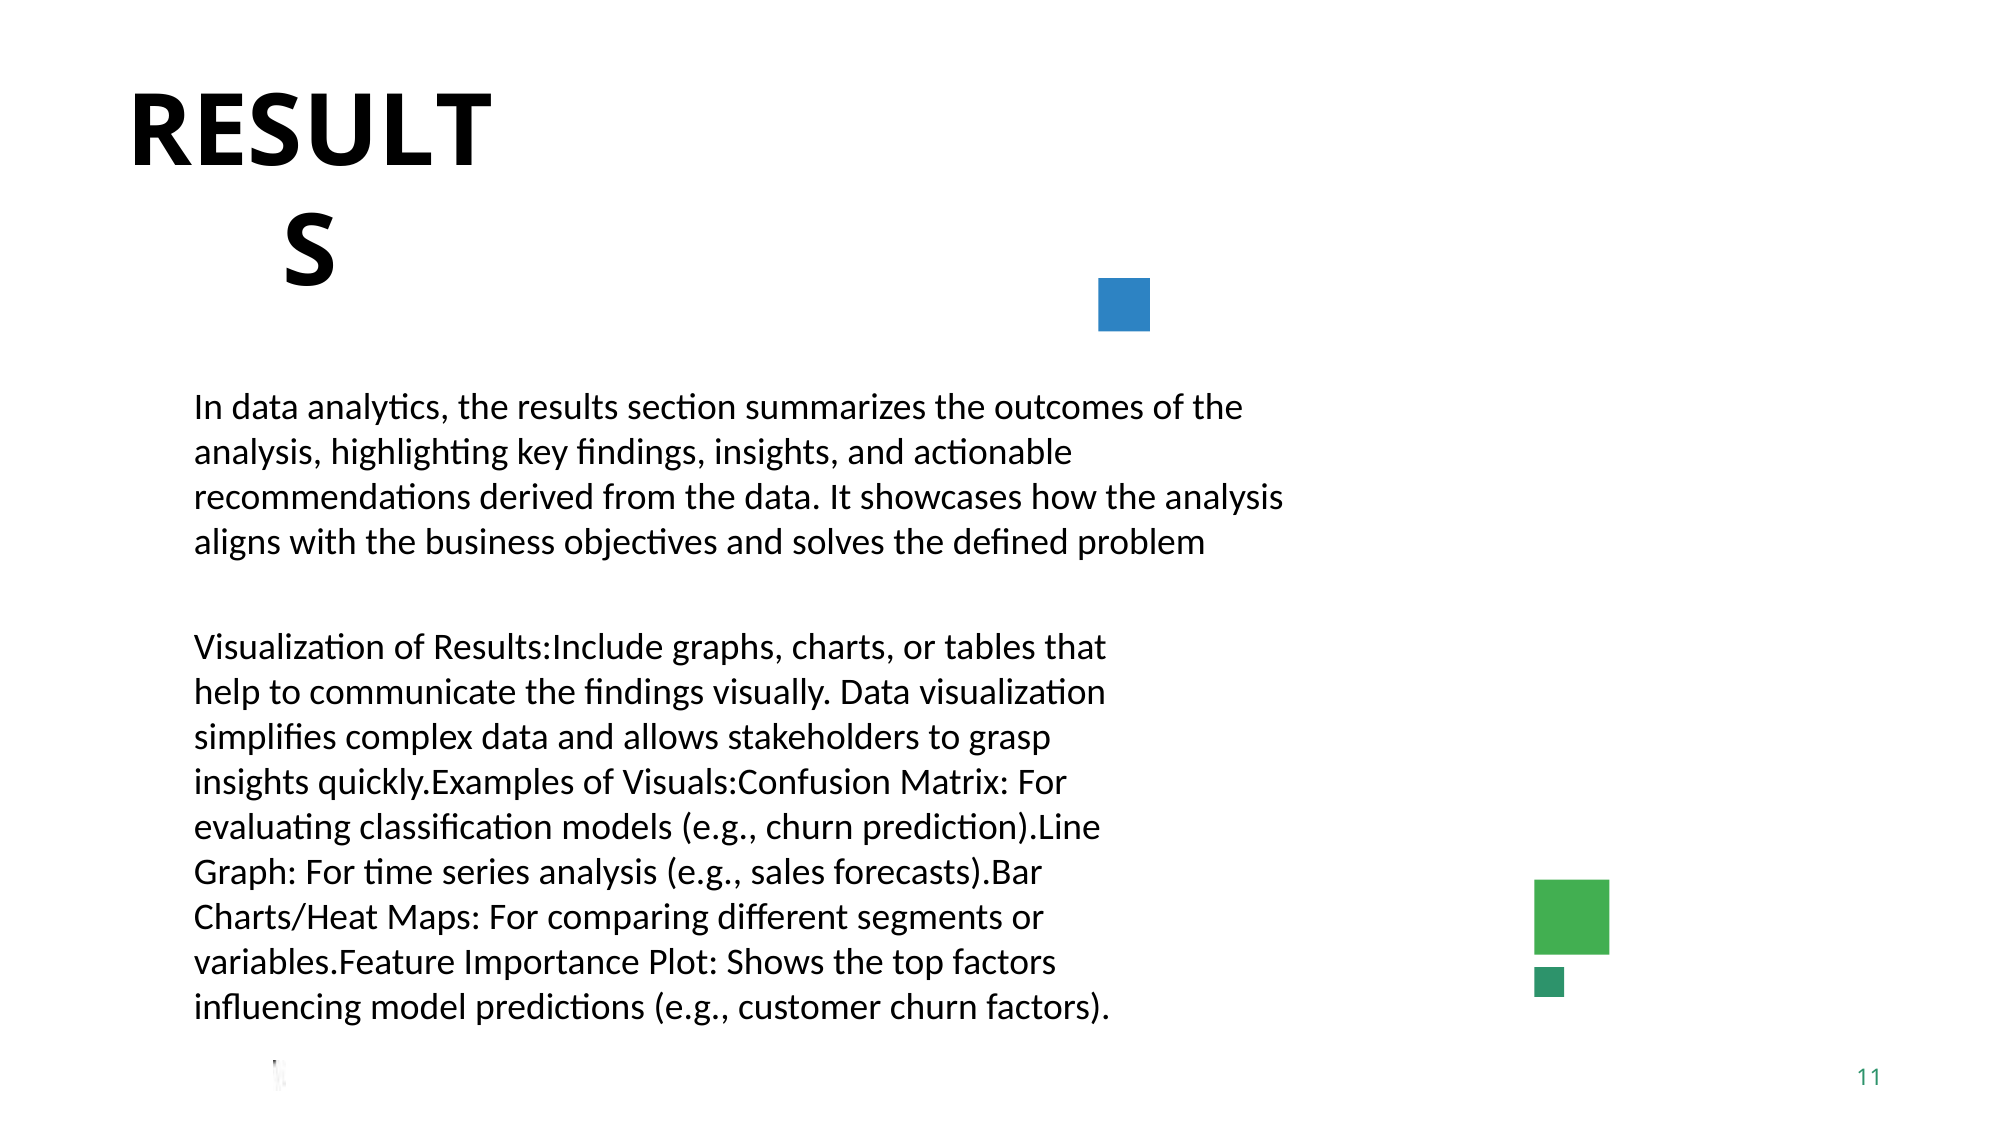

# RESULTS
In data analytics, the results section summarizes the outcomes of the analysis, highlighting key findings, insights, and actionable recommendations derived from the data. It showcases how the analysis aligns with the business objectives and solves the defined problem
Visualization of Results:Include graphs, charts, or tables that help to communicate the findings visually. Data visualization simplifies complex data and allows stakeholders to grasp insights quickly.Examples of Visuals:Confusion Matrix: For evaluating classification models (e.g., churn prediction).Line Graph: For time series analysis (e.g., sales forecasts).Bar Charts/Heat Maps: For comparing different segments or variables.Feature Importance Plot: Shows the top factors influencing model predictions (e.g., customer churn factors).